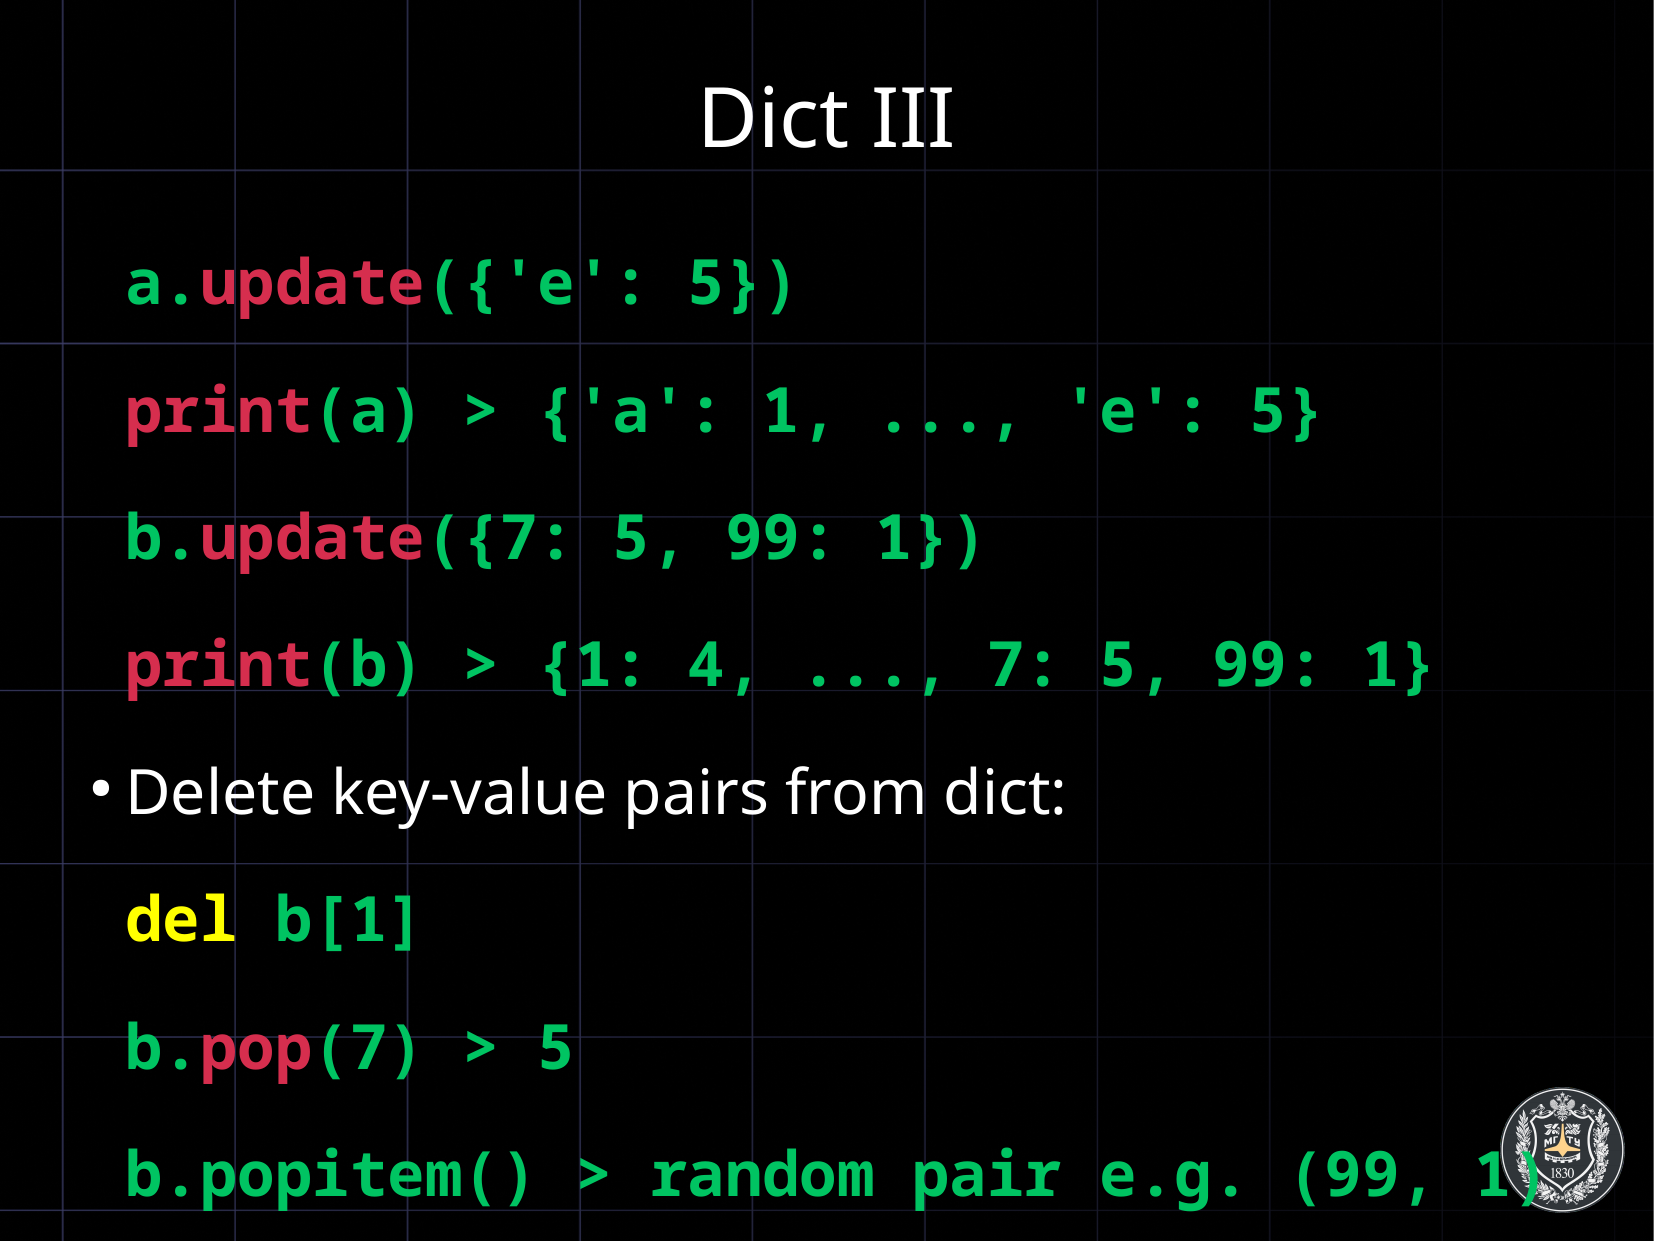

# Dict III
a.update({'e': 5})
print(a) > {'a': 1, ..., 'e': 5}
b.update({7: 5, 99: 1})
print(b) > {1: 4, ..., 7: 5, 99: 1}
Delete key-value pairs from dict:
del b[1]
b.pop(7) > 5
b.popitem() > random pair e.g. (99, 1)
print(b) > {2: 9, 3: 84}
Copy dict:
a.copy() > {'a': 1, ..., 'e': 5}